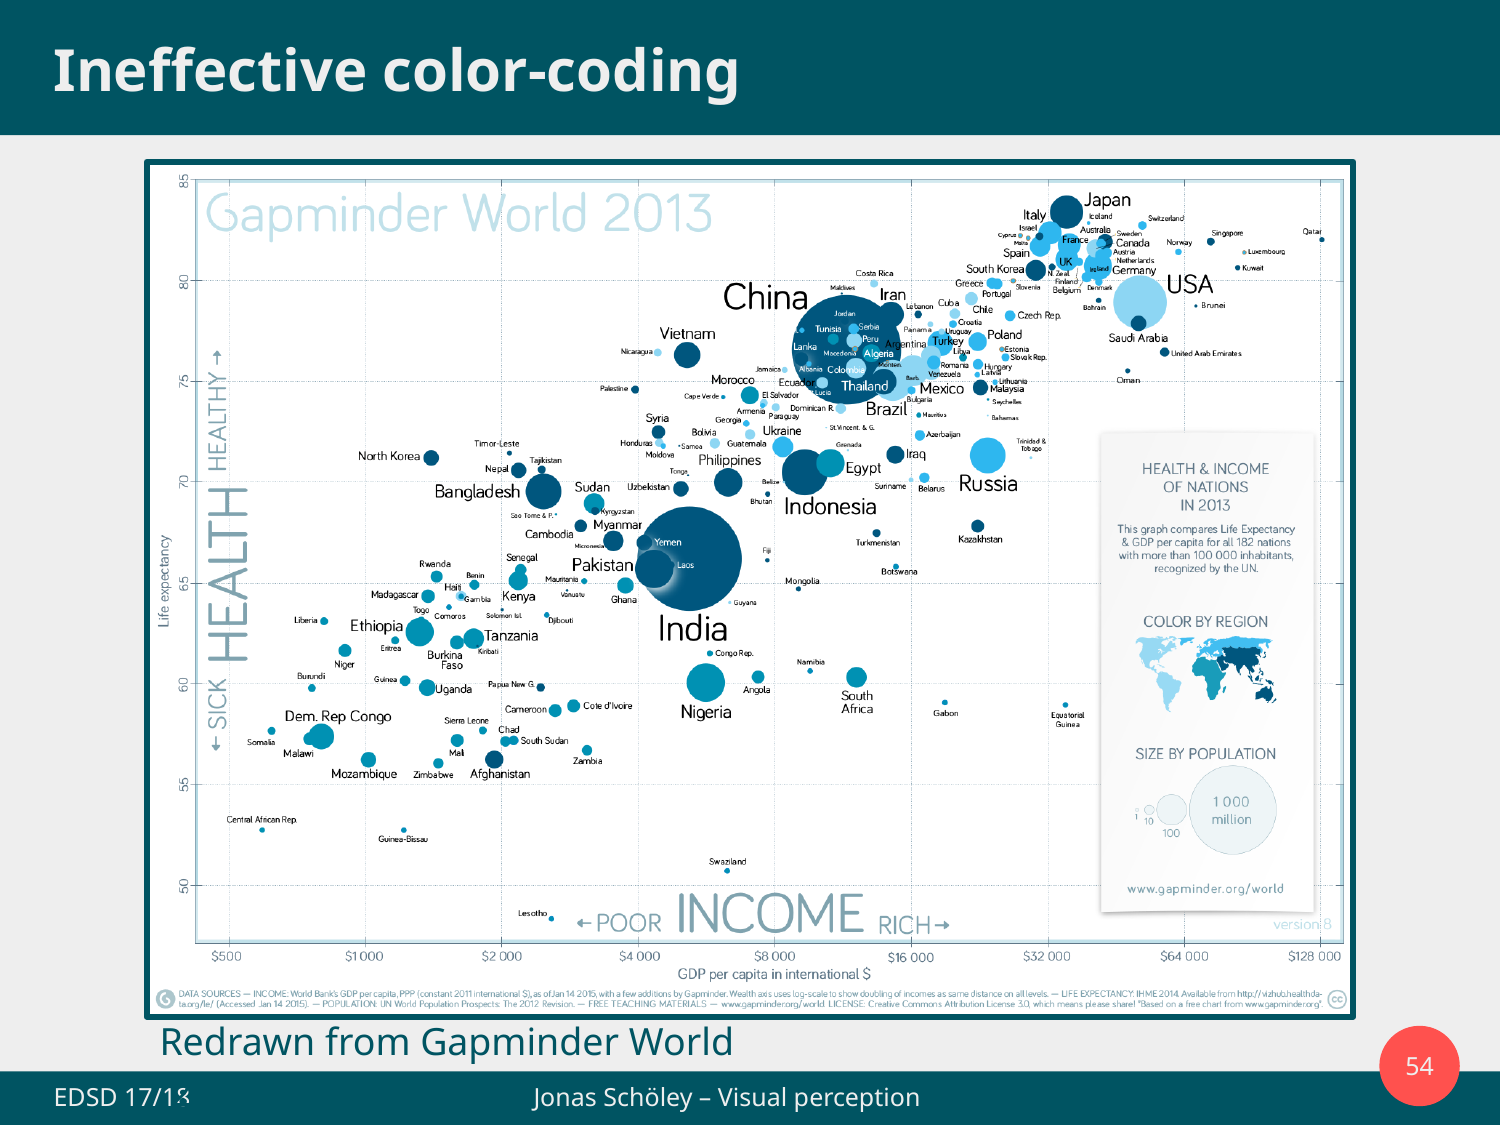

# Ineffective color-coding
Redrawn from Gapminder World (2014).
54
EDSD 17/18
Jonas Schöley – Visual perception